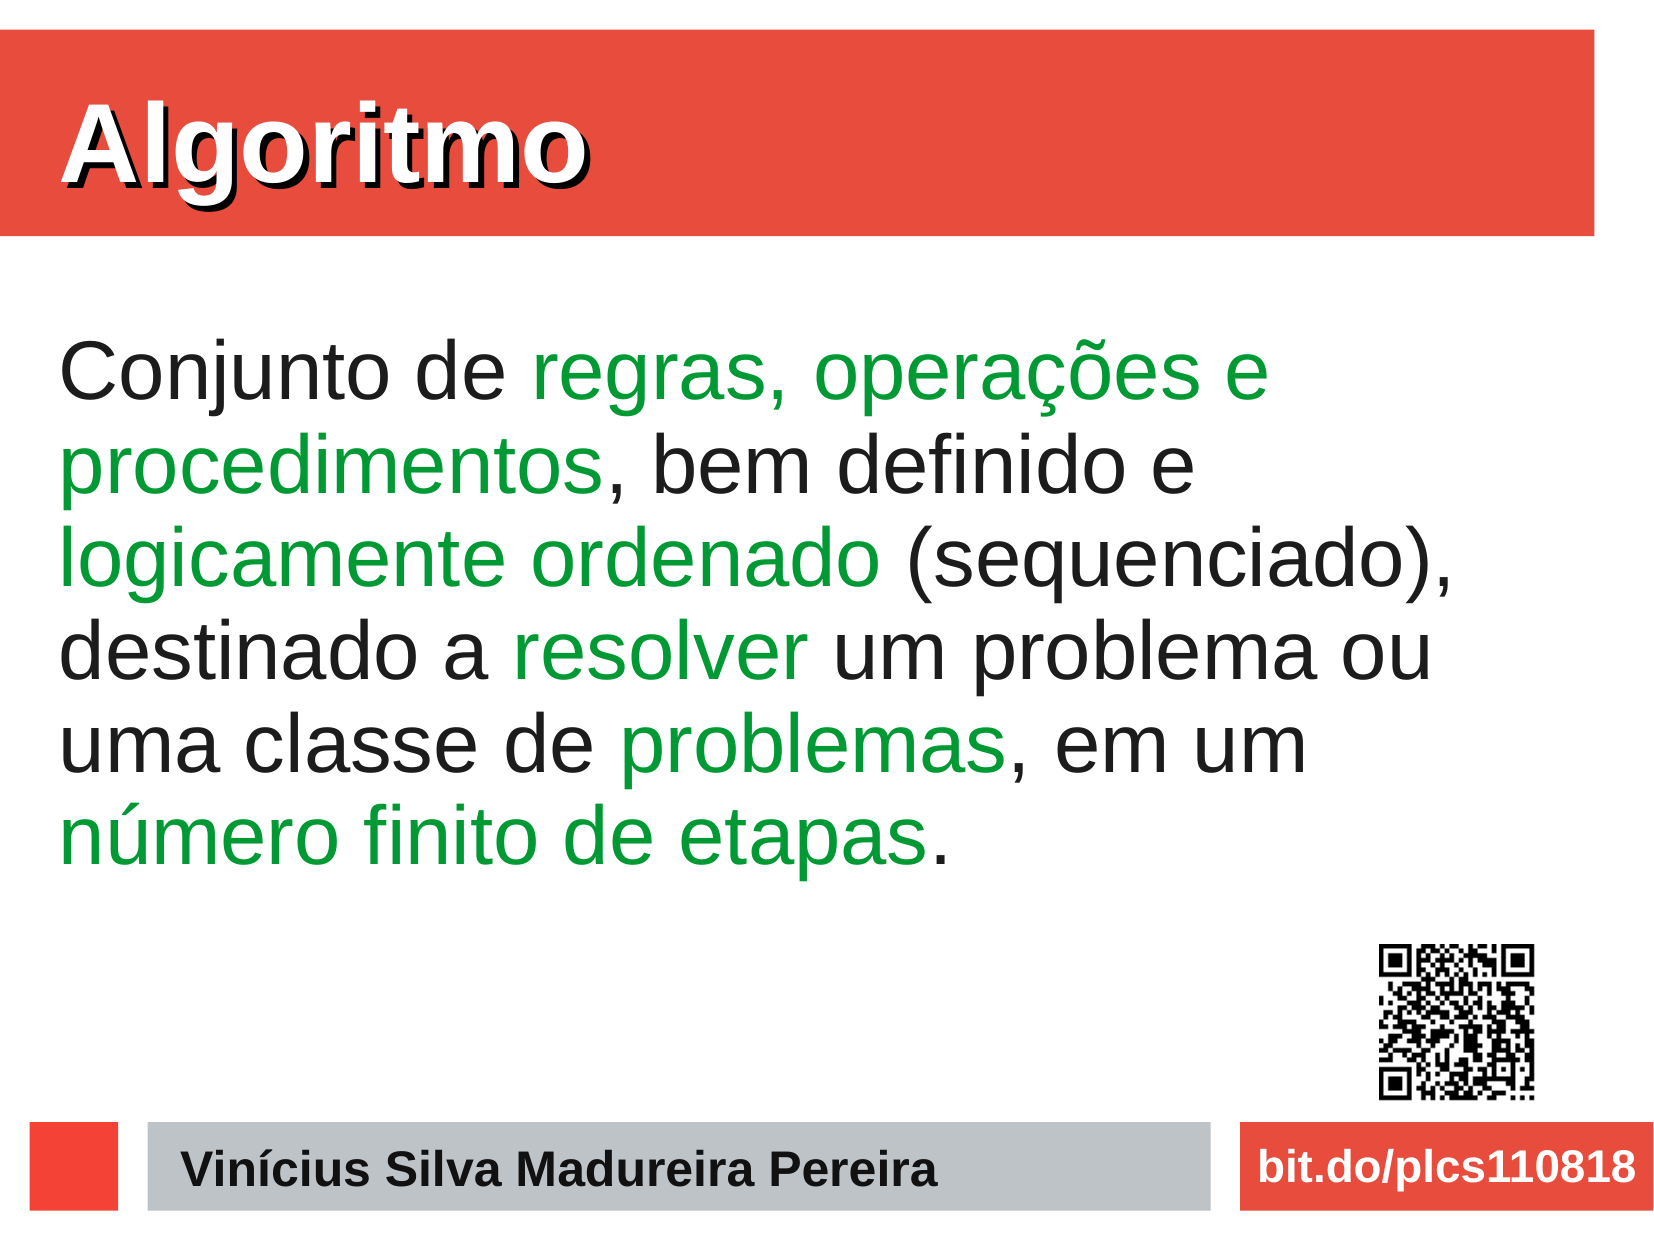

# Algoritmo
Conjunto de regras, operações e procedimentos, bem definido e logicamente ordenado (sequenciado), destinado a resolver um problema ou uma classe de problemas, em um número finito de etapas.
Vinícius Silva Madureira Pereira
bit.do/plcs110818